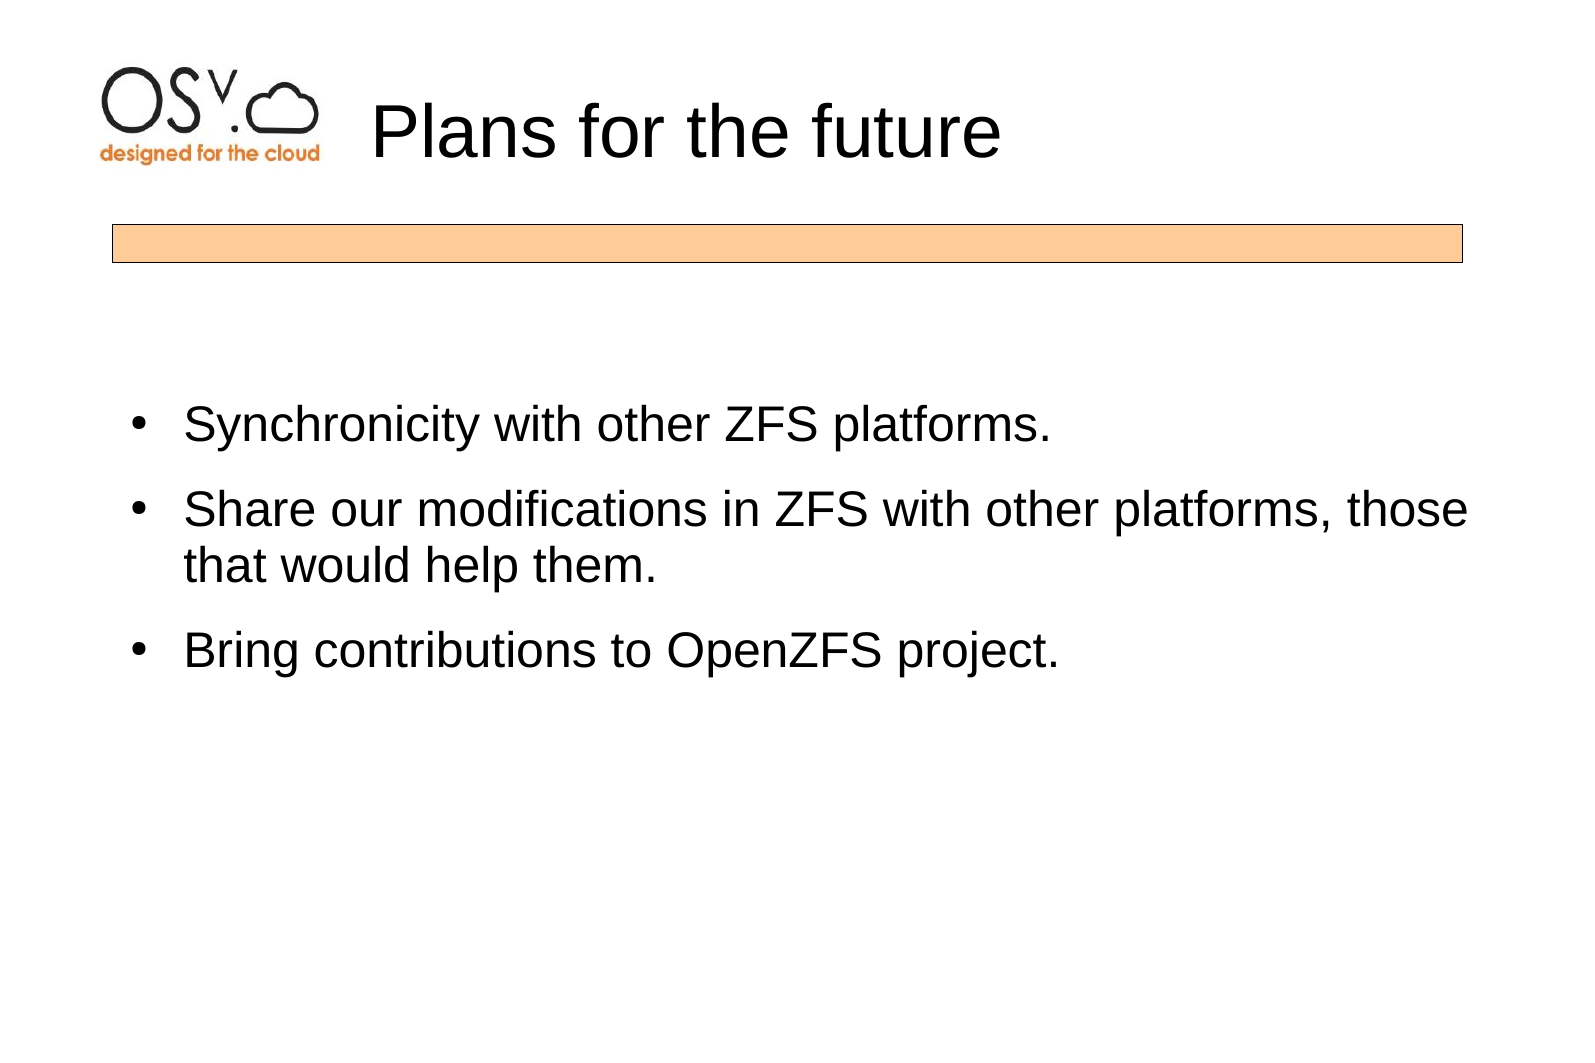

# Plans for the future
Synchronicity with other ZFS platforms.
Share our modifications in ZFS with other platforms, those that would help them.
Bring contributions to OpenZFS project.